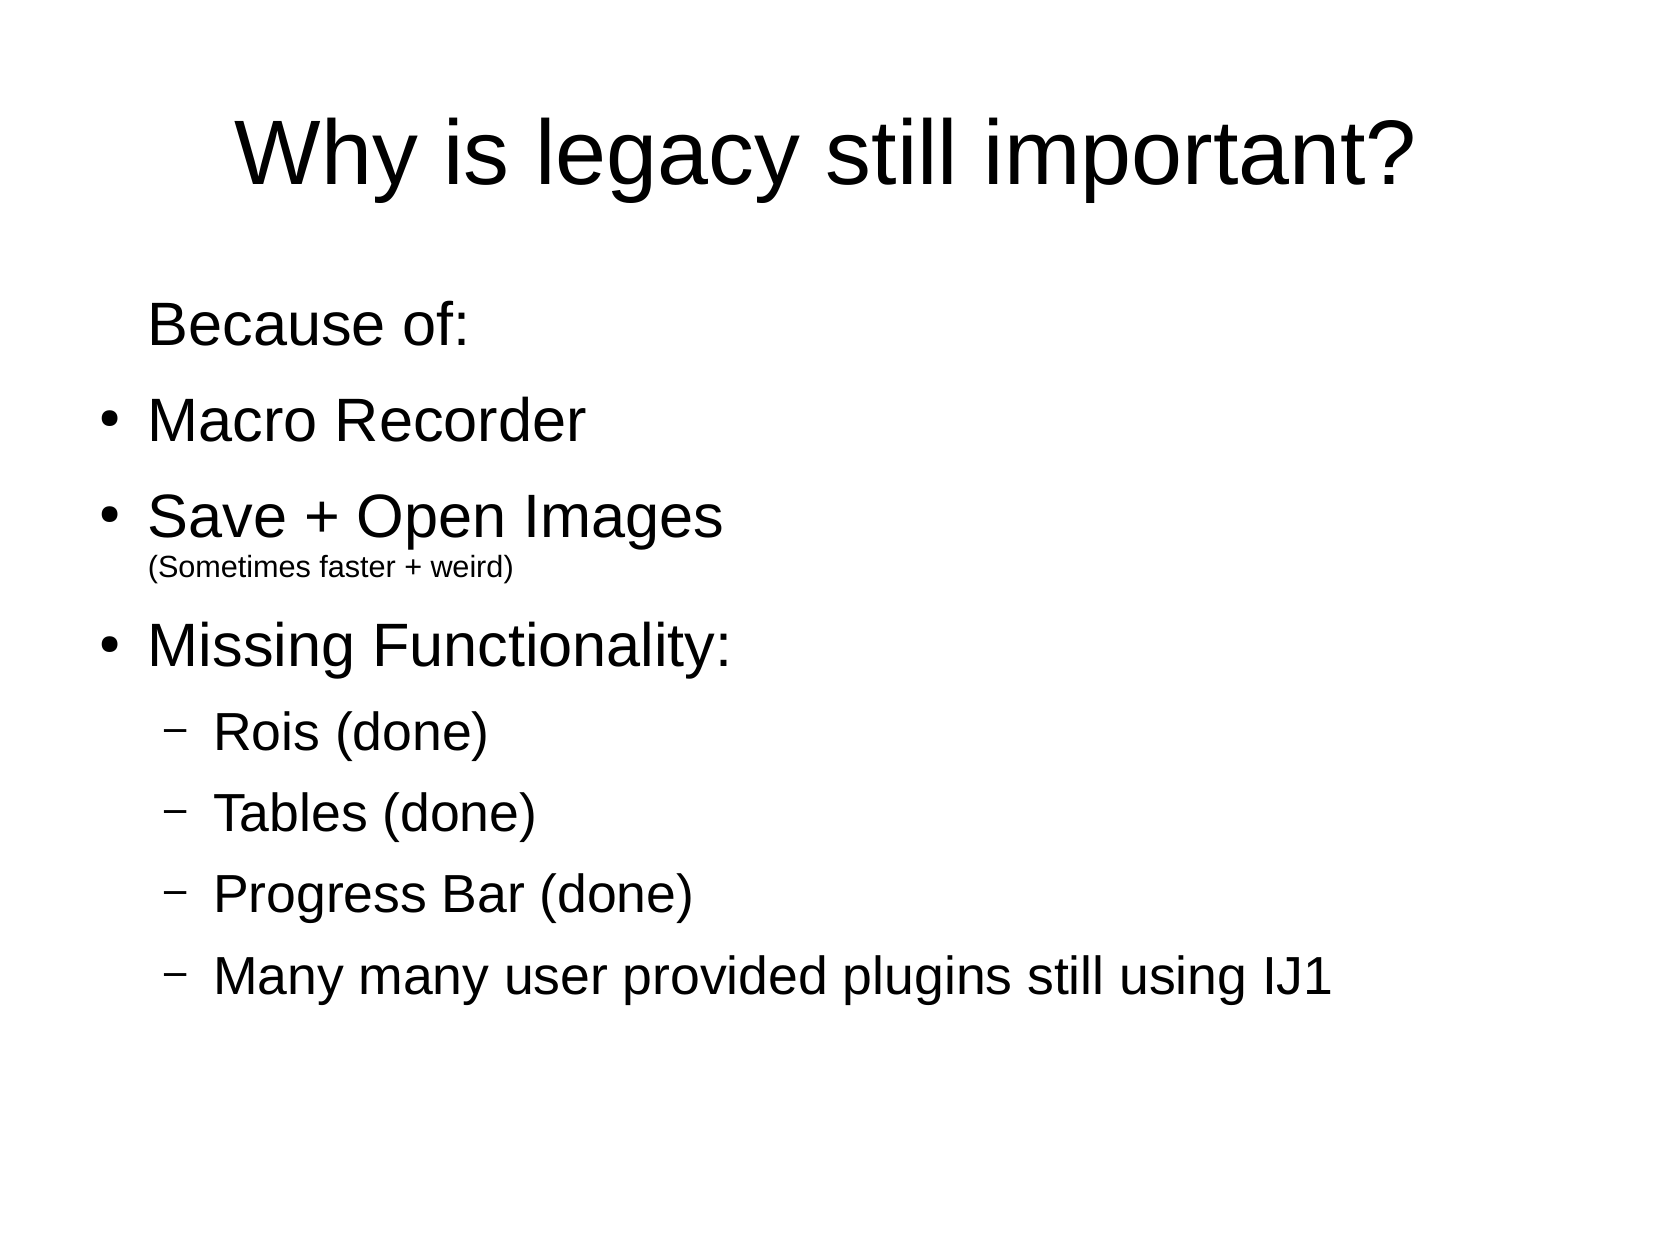

# Why is legacy still important?
Because of:
Macro Recorder
Save + Open Images
(Sometimes faster + weird)
Missing Functionality:
Rois (done)
Tables (done)
Progress Bar (done)
Many many user provided plugins still using IJ1